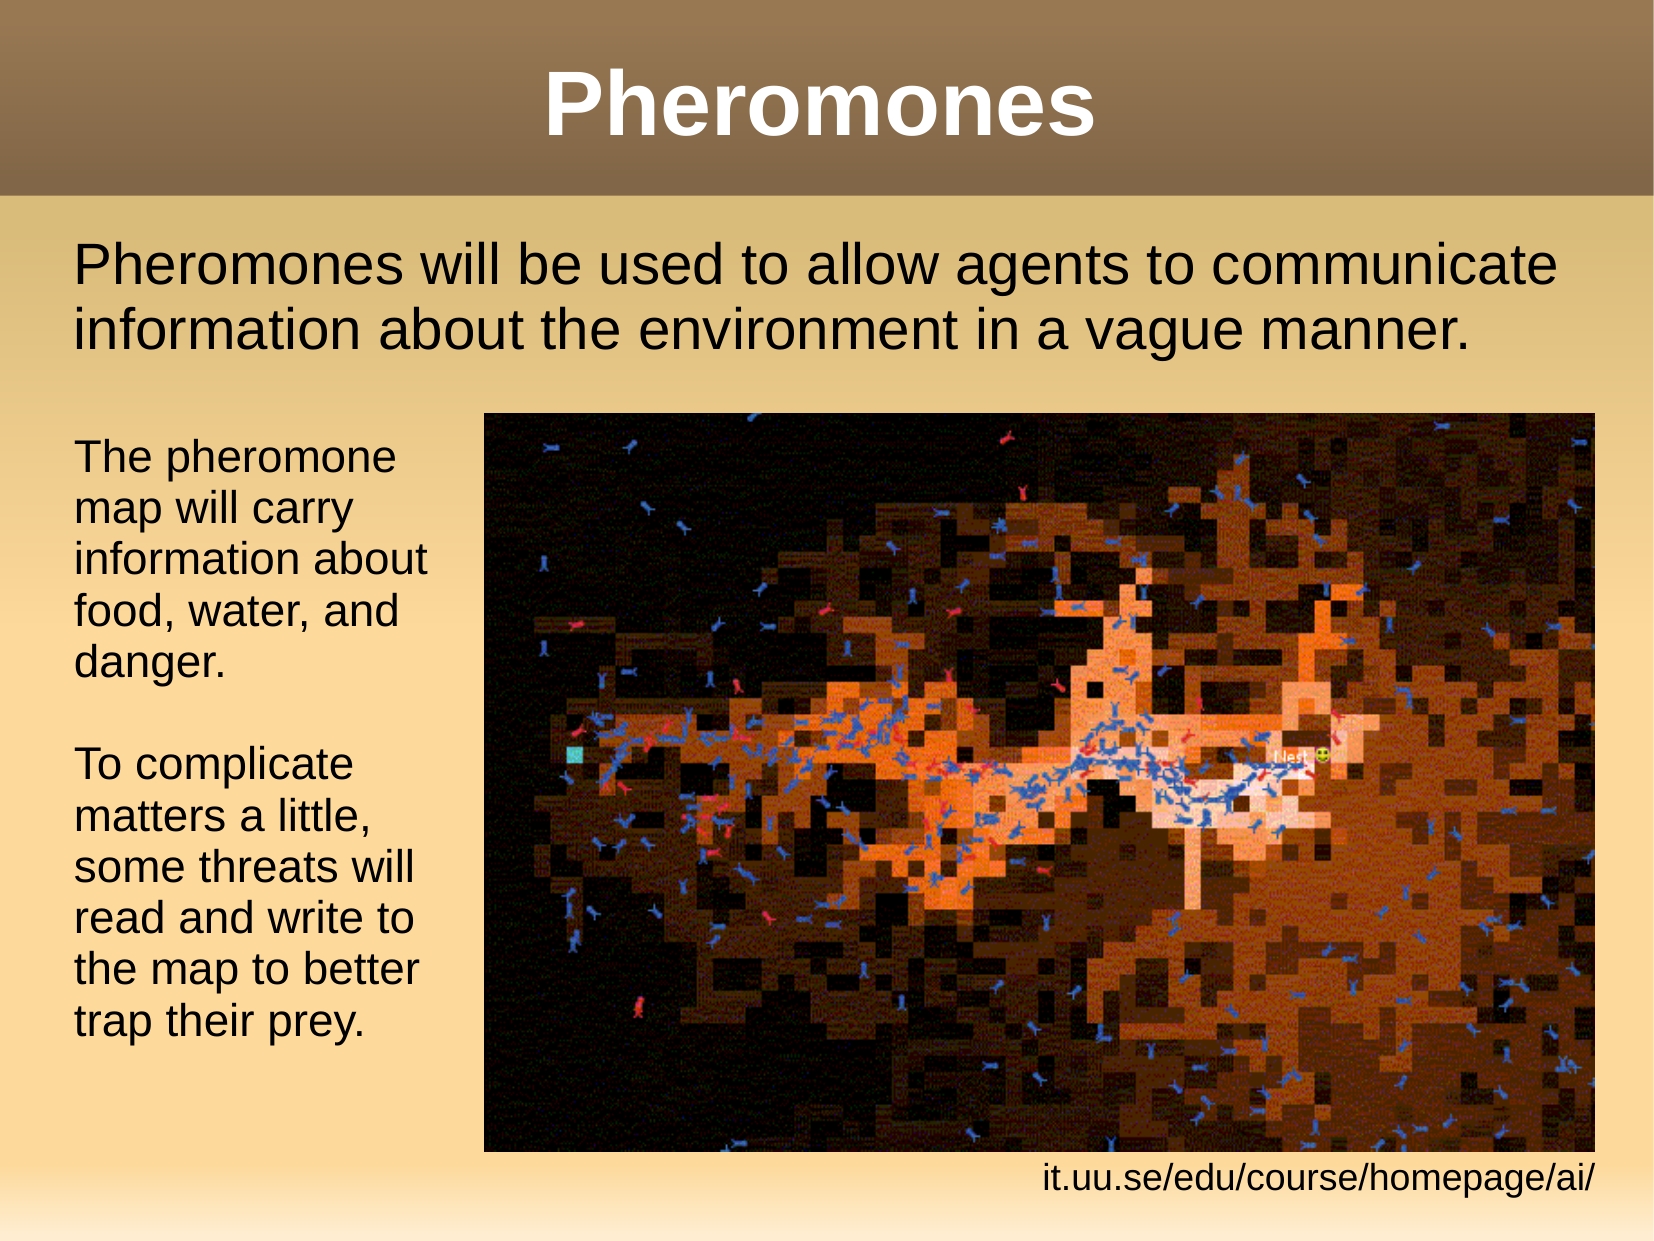

# Pheromones
Pheromones will be used to allow agents to communicate information about the environment in a vague manner.
The pheromone
map will carry
information about
food, water, and
danger.
To complicate
matters a little,
some threats will
read and write to
the map to better
trap their prey.
it.uu.se/edu/course/homepage/ai/